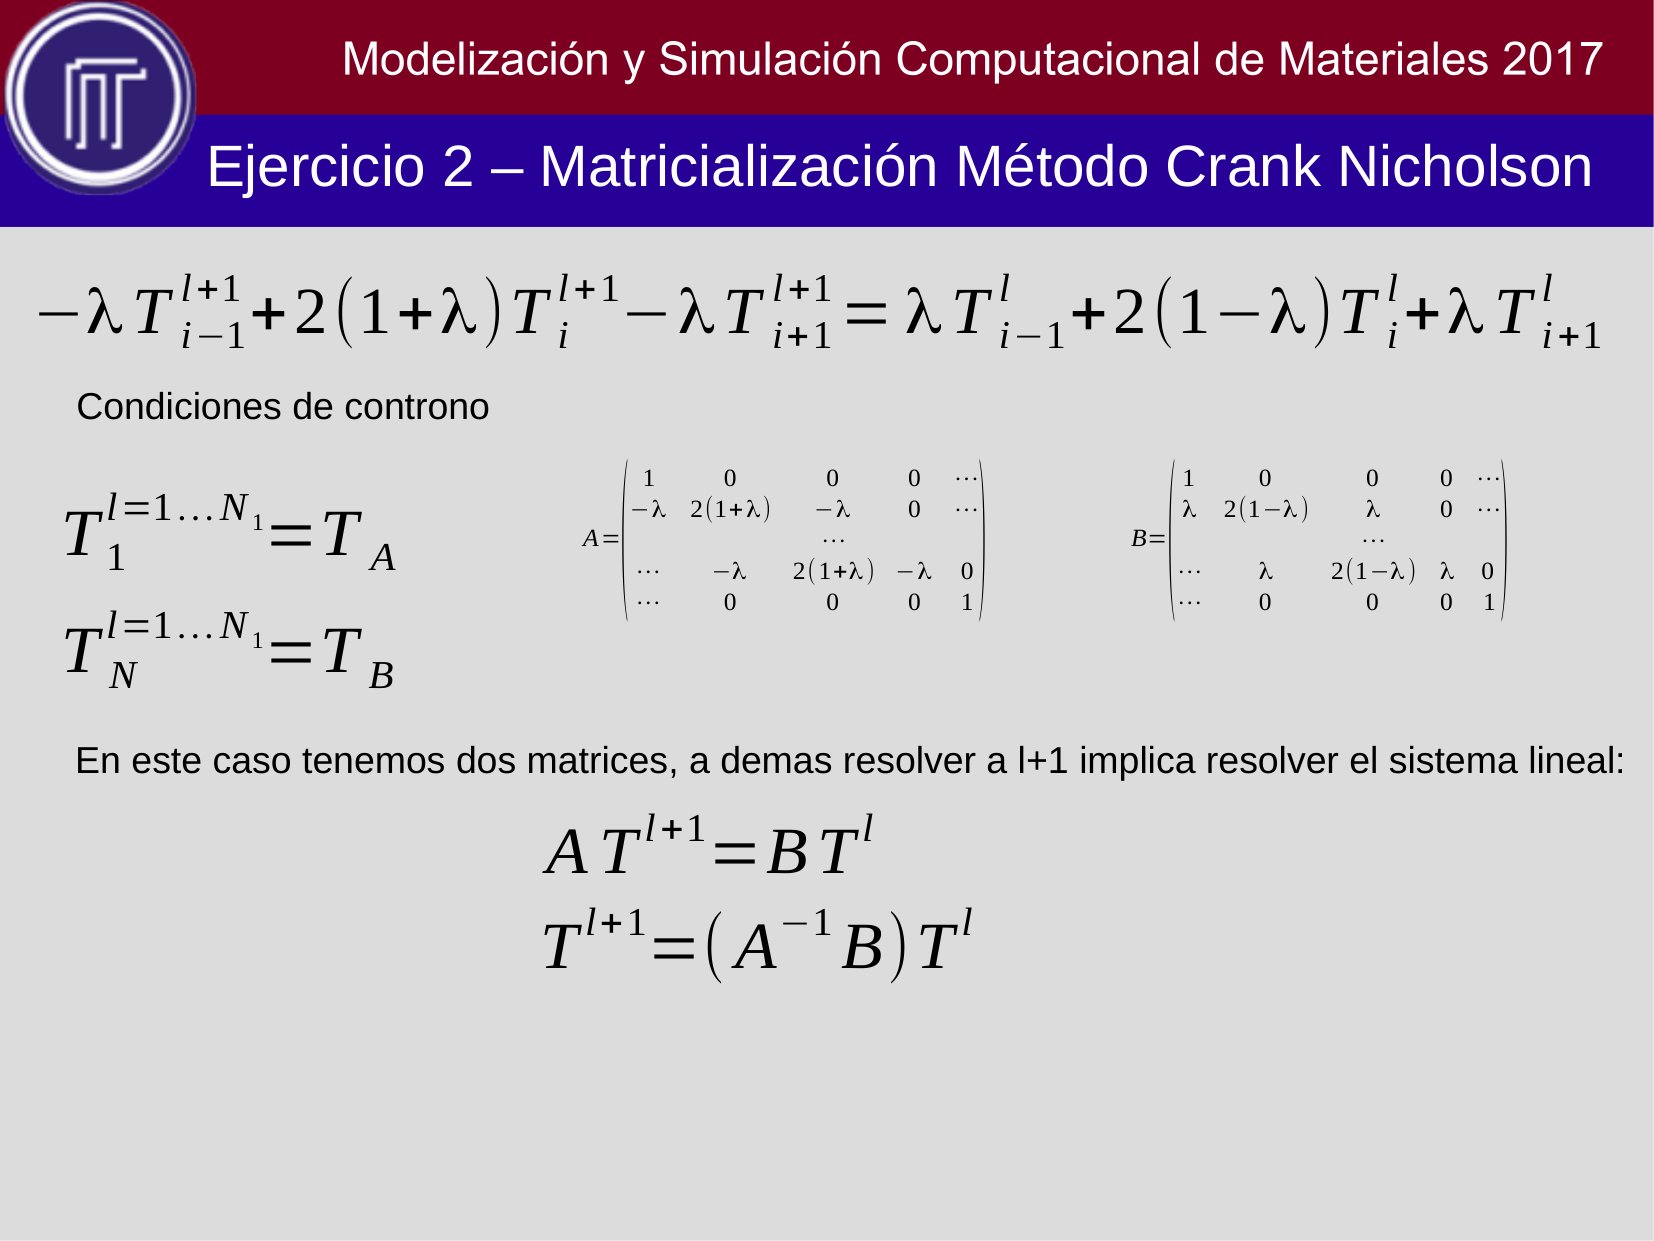

Ejercicio 2 – Matricialización Método Crank Nicholson
Condiciones de controno
En este caso tenemos dos matrices, a demas resolver a l+1 implica resolver el sistema lineal: